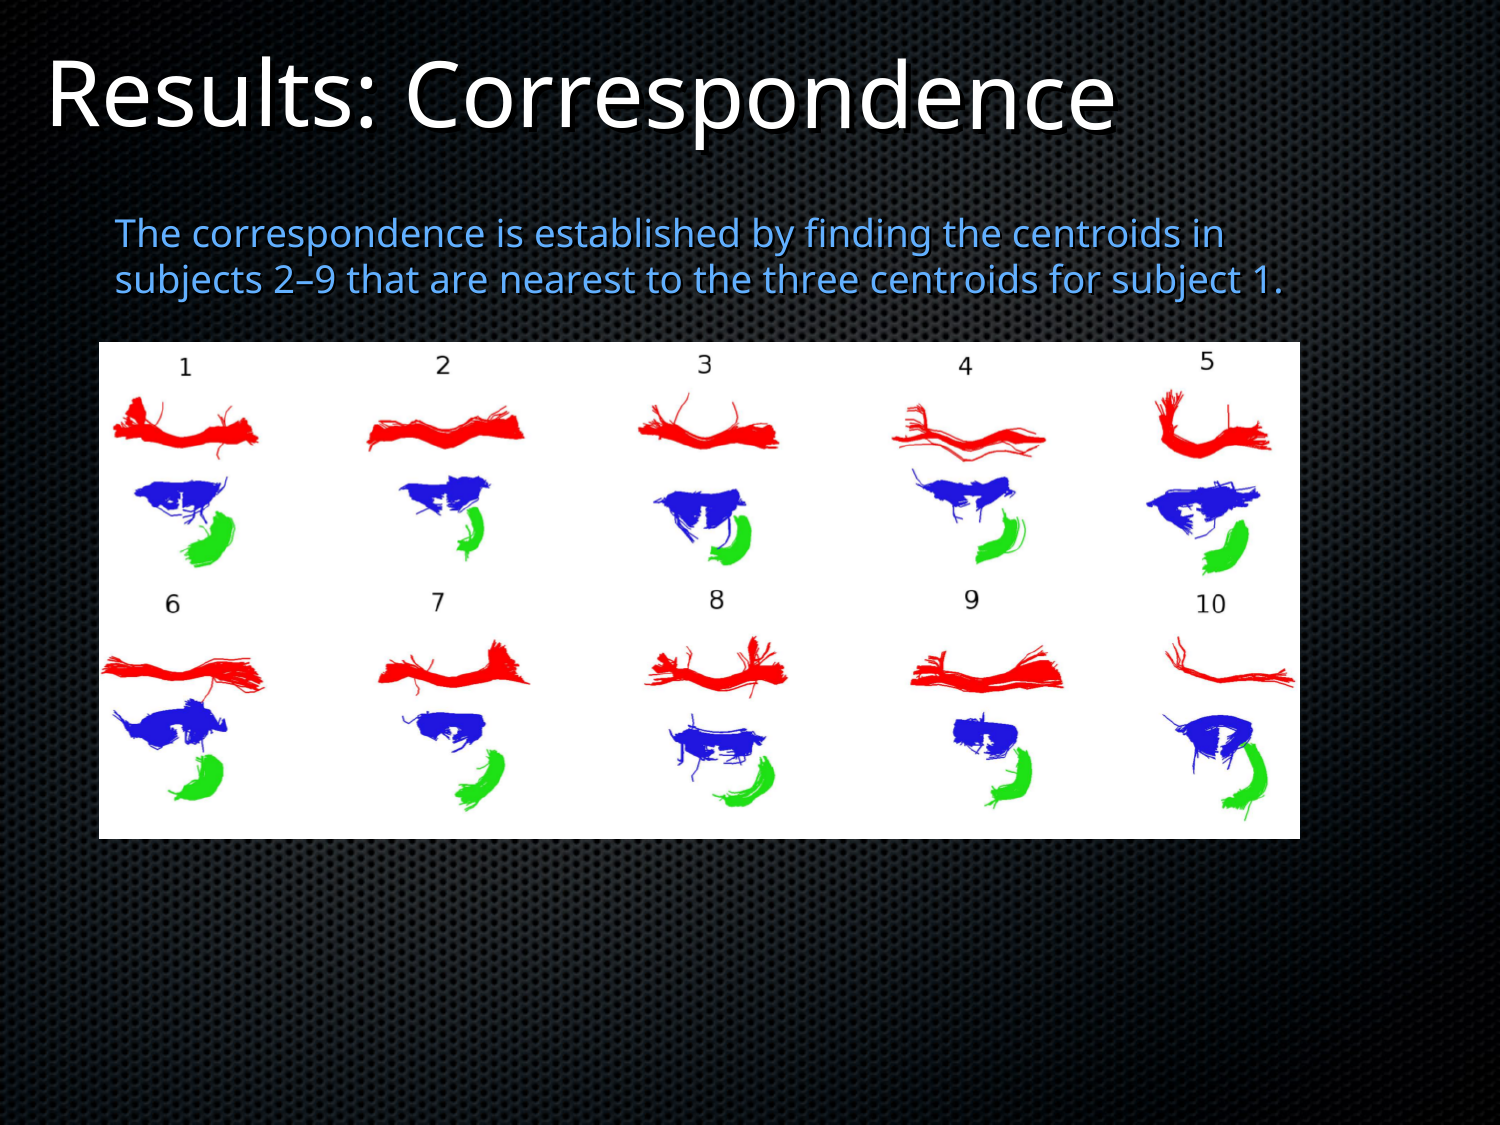

# Results: Correspondence
The correspondence is established by finding the centroids in subjects 2–9 that are nearest to the three centroids for subject 1.